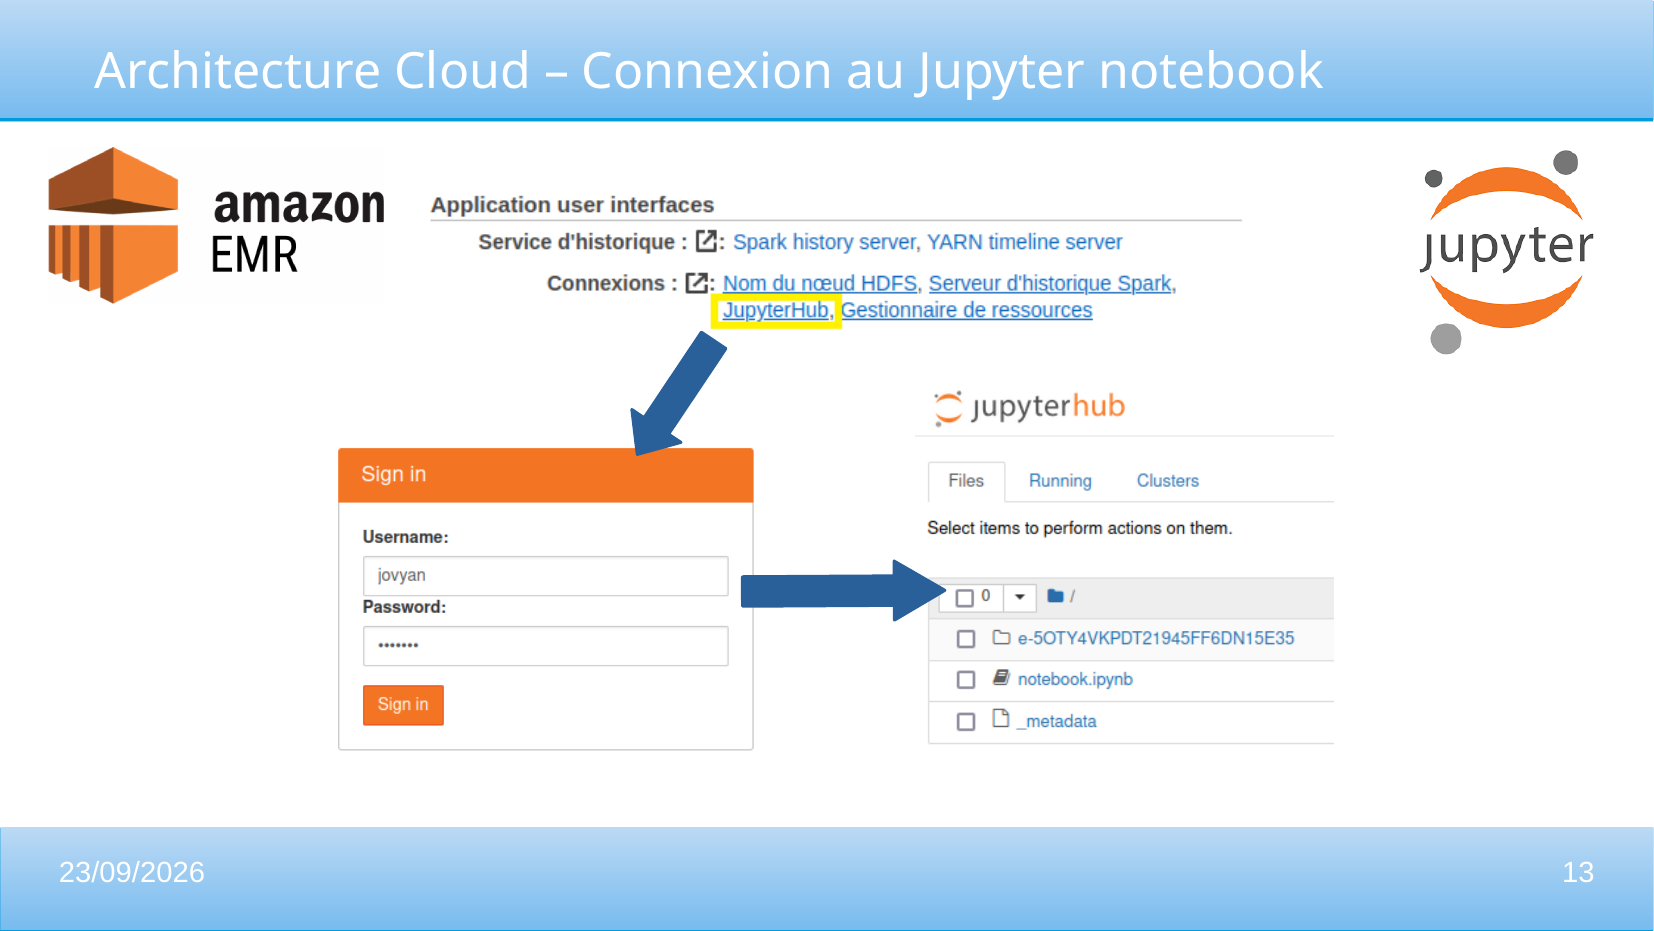

# Architecture Cloud – Connexion au Jupyter notebook
13